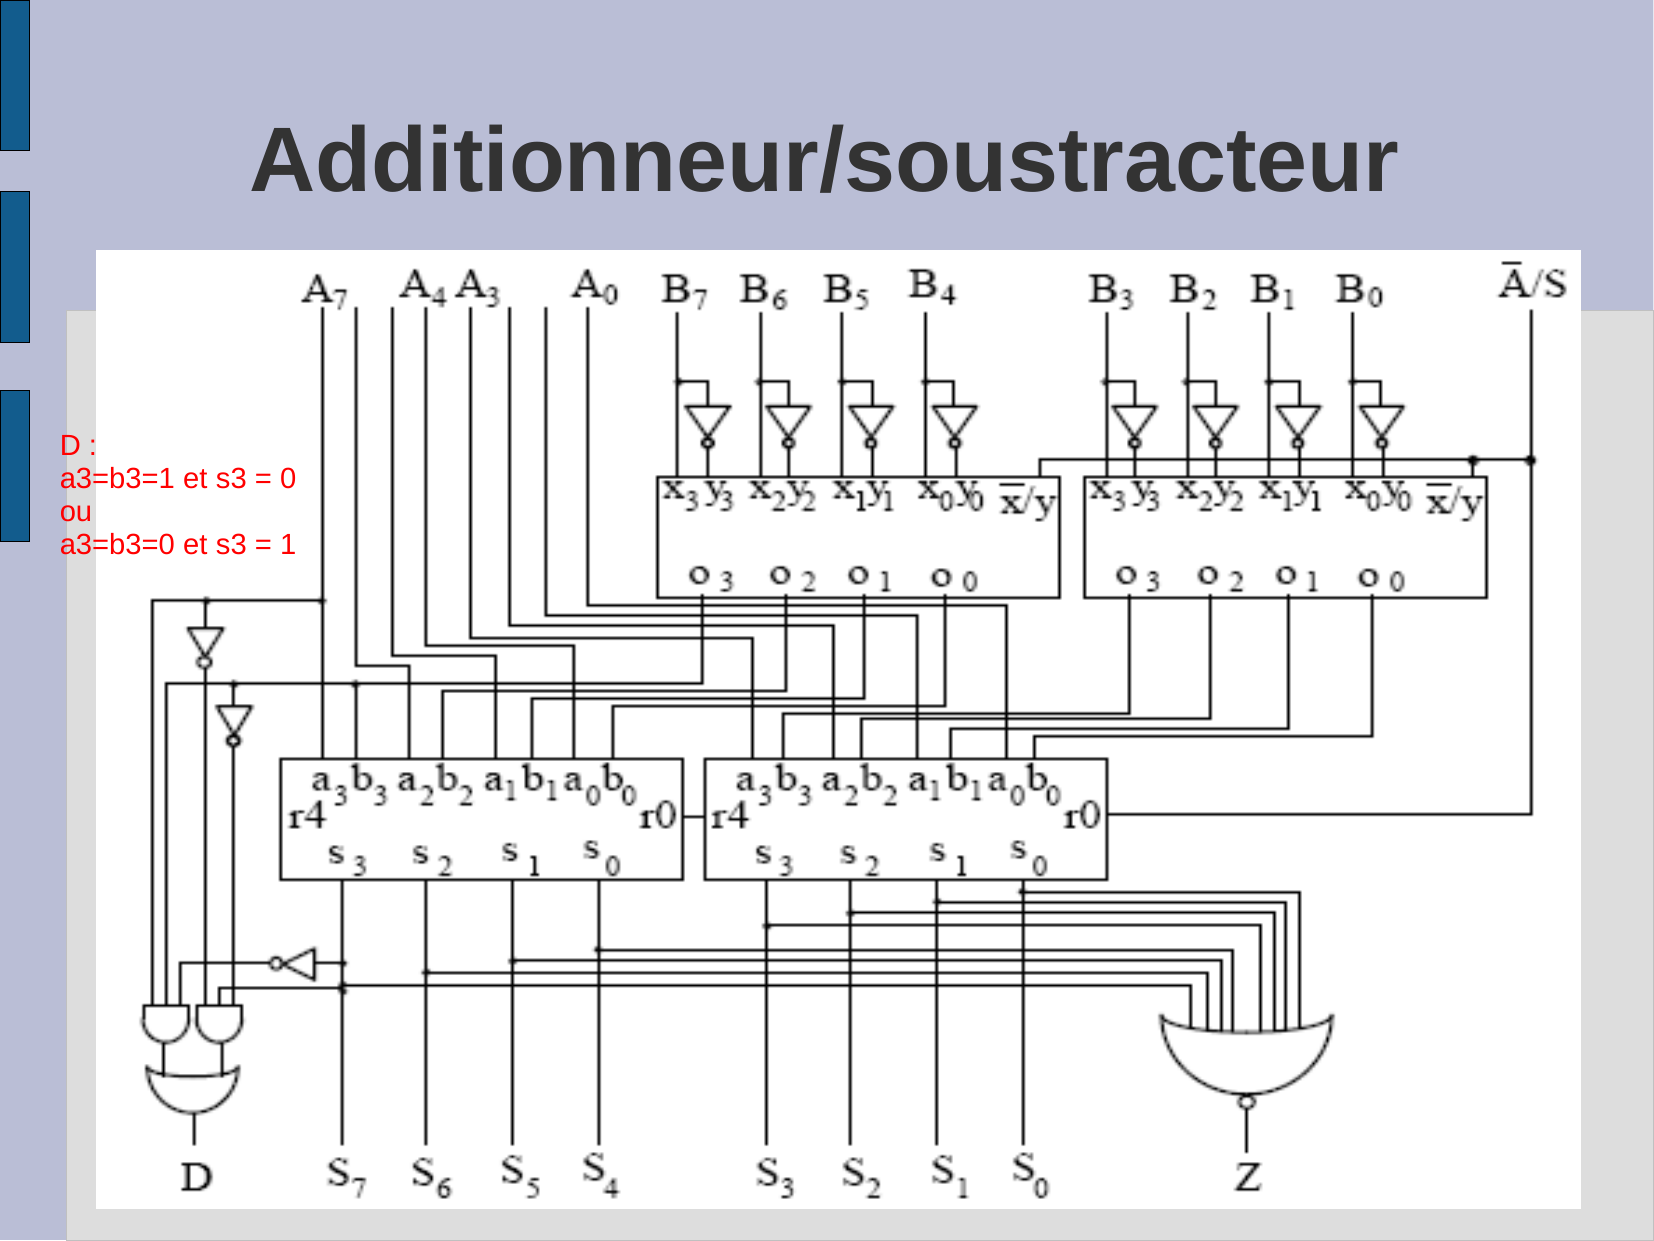

# Additionneur/soustracteur
D :
a3=b3=1 et s3 = 0
ou
a3=b3=0 et s3 = 1